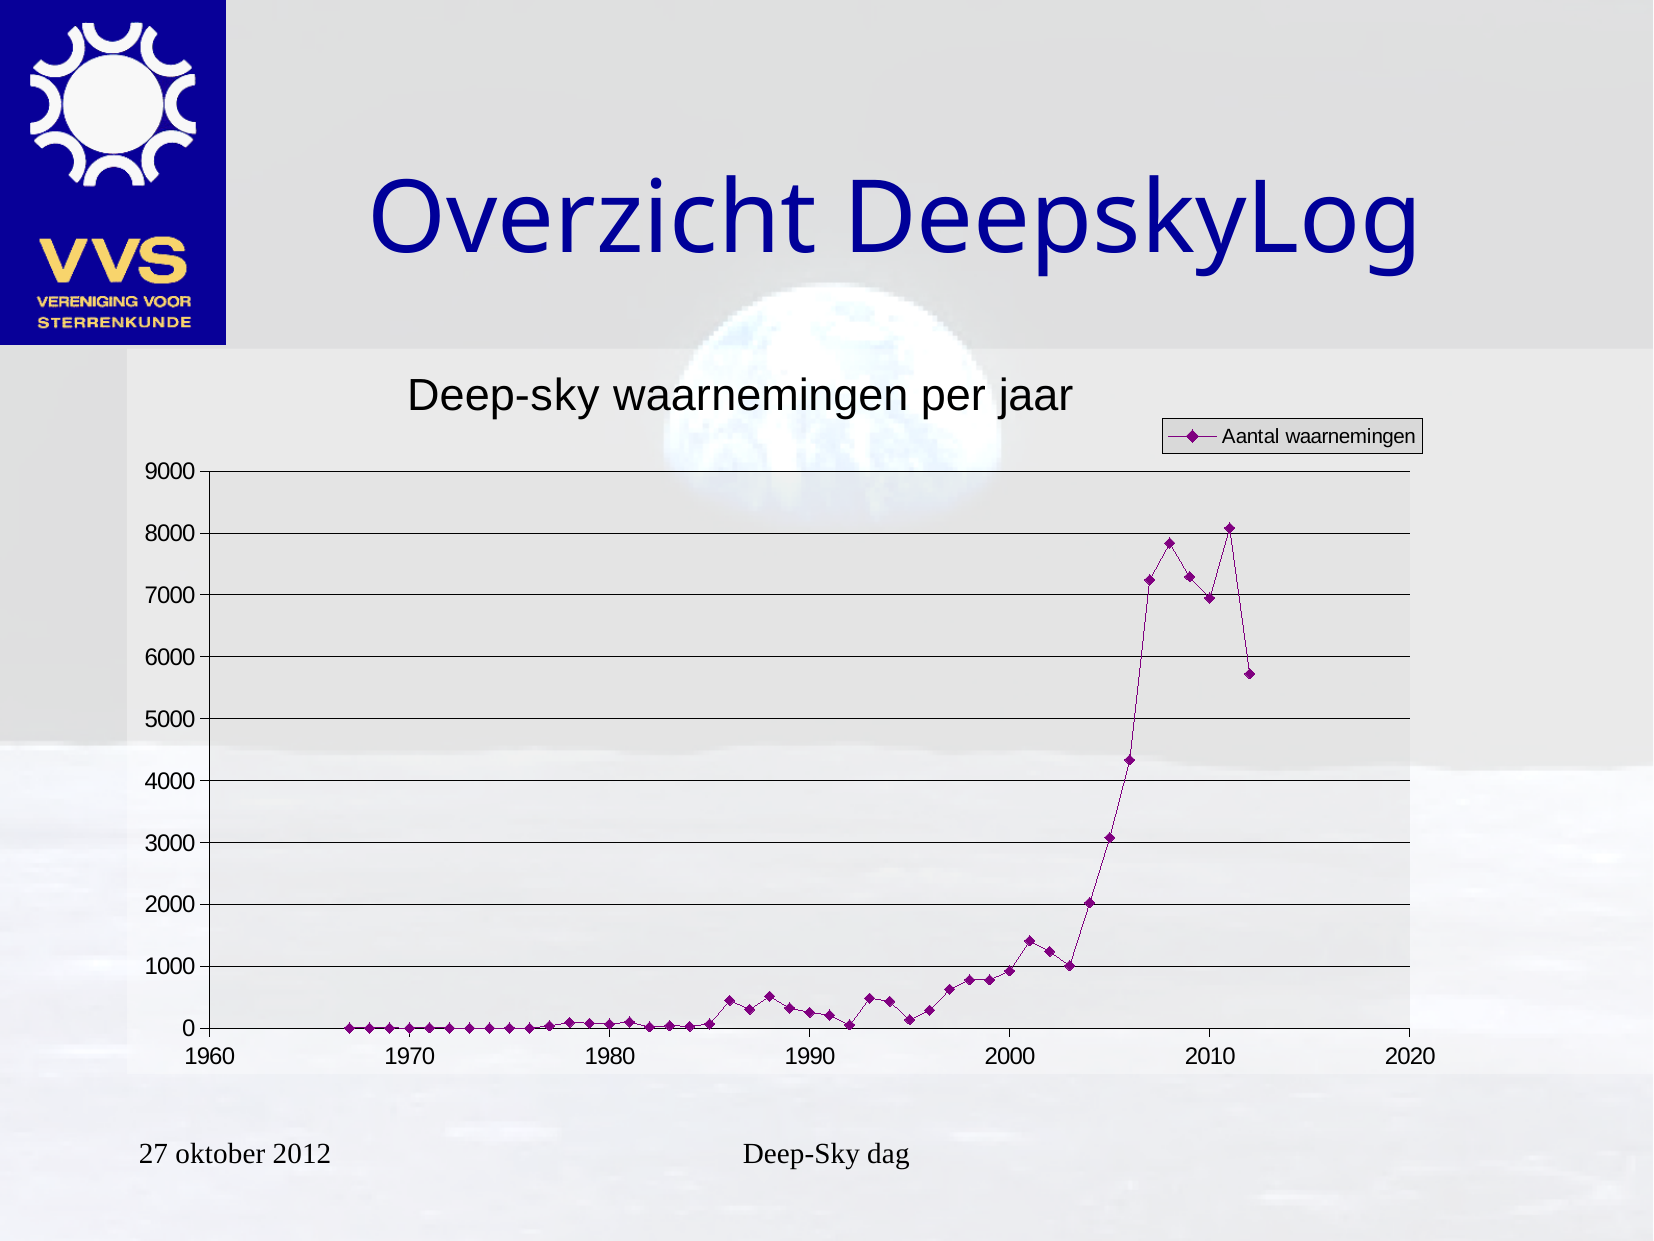

# Overzicht DeepskyLog
### Chart: Deep-sky waarnemingen per jaar
| Category | Aantal waarnemingen |
|---|---|27 oktober 2012
Deep-Sky dag